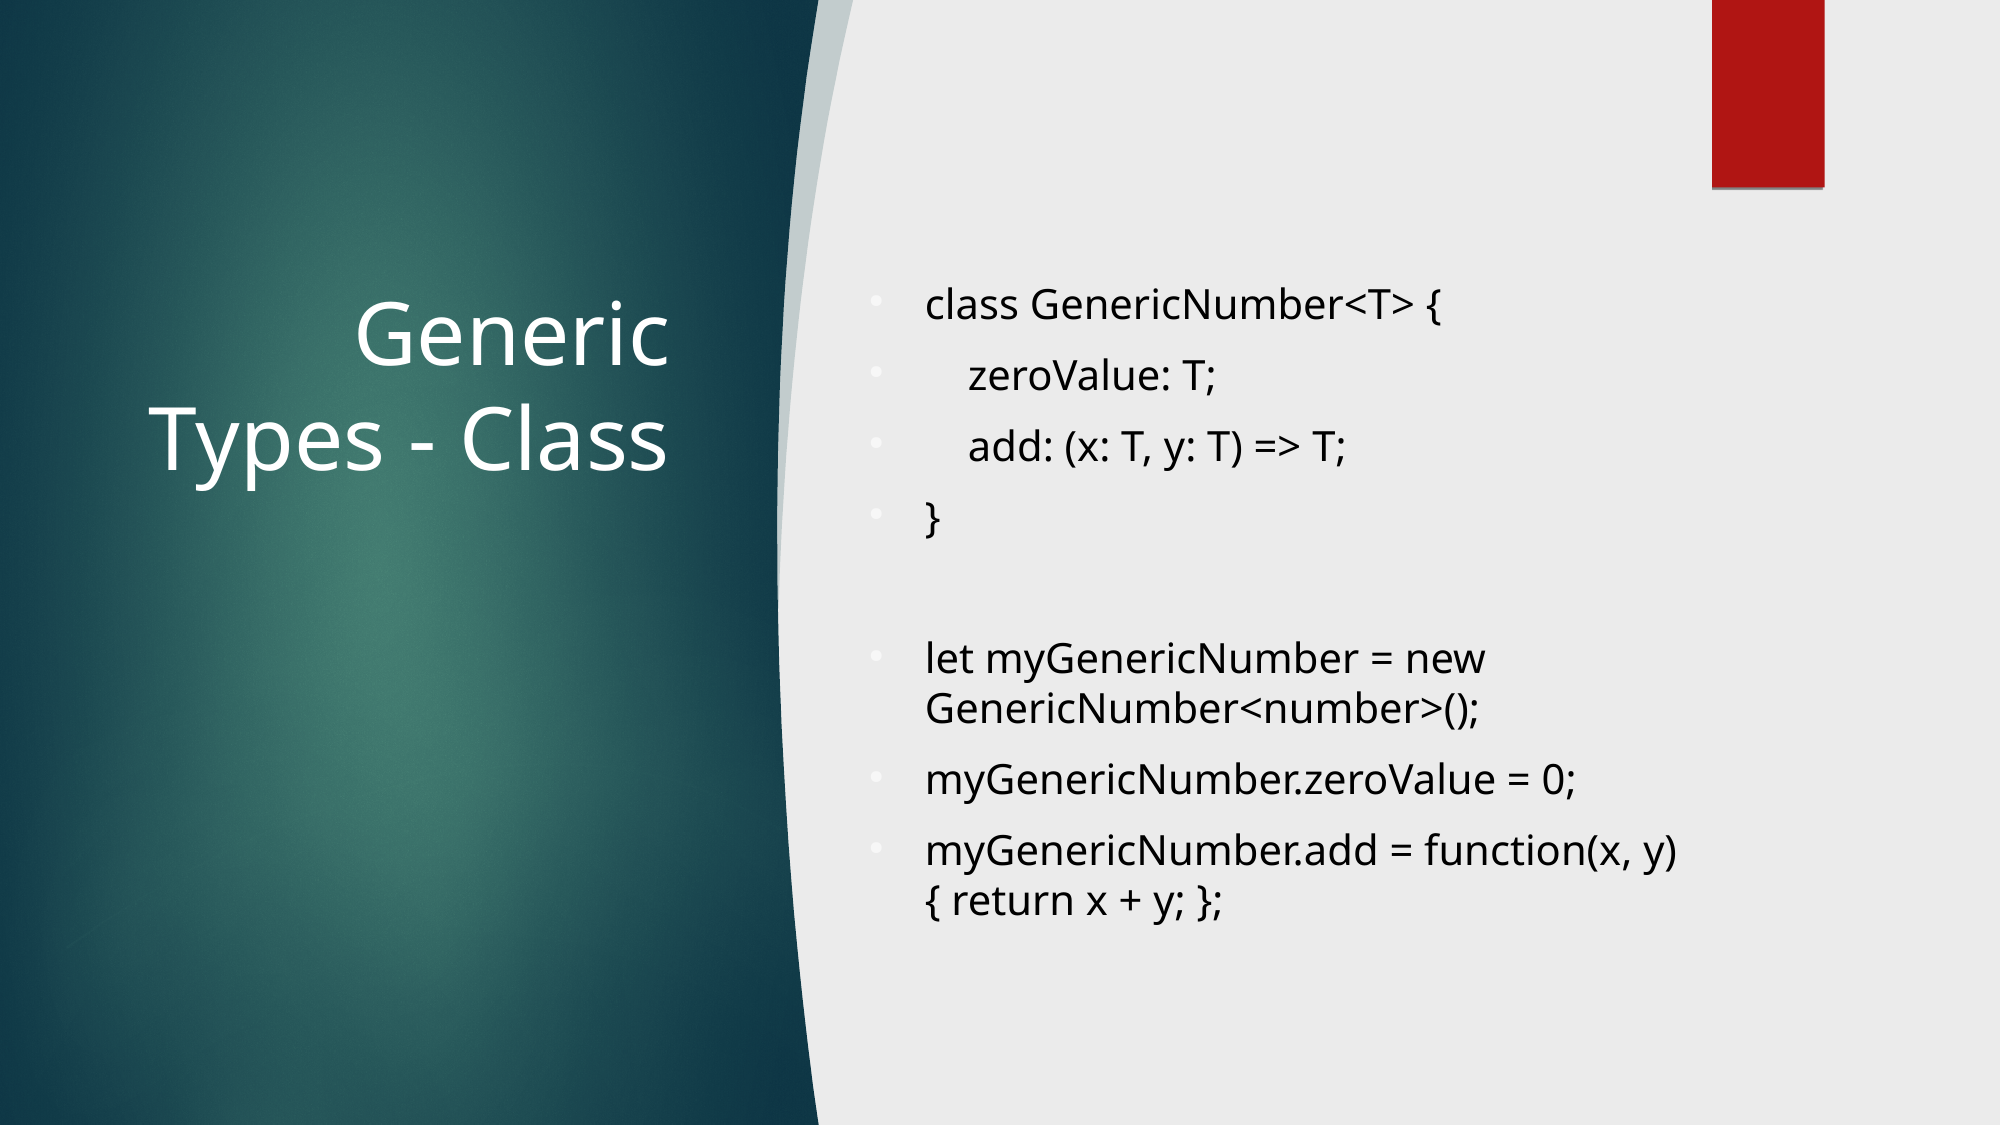

# Generic Types - Class
class GenericNumber<T> {
 zeroValue: T;
 add: (x: T, y: T) => T;
}
let myGenericNumber = new GenericNumber ();
myGenericNumber.zeroValue = 0;
myGenericNumber.add = function(x, y) { return x + y; };